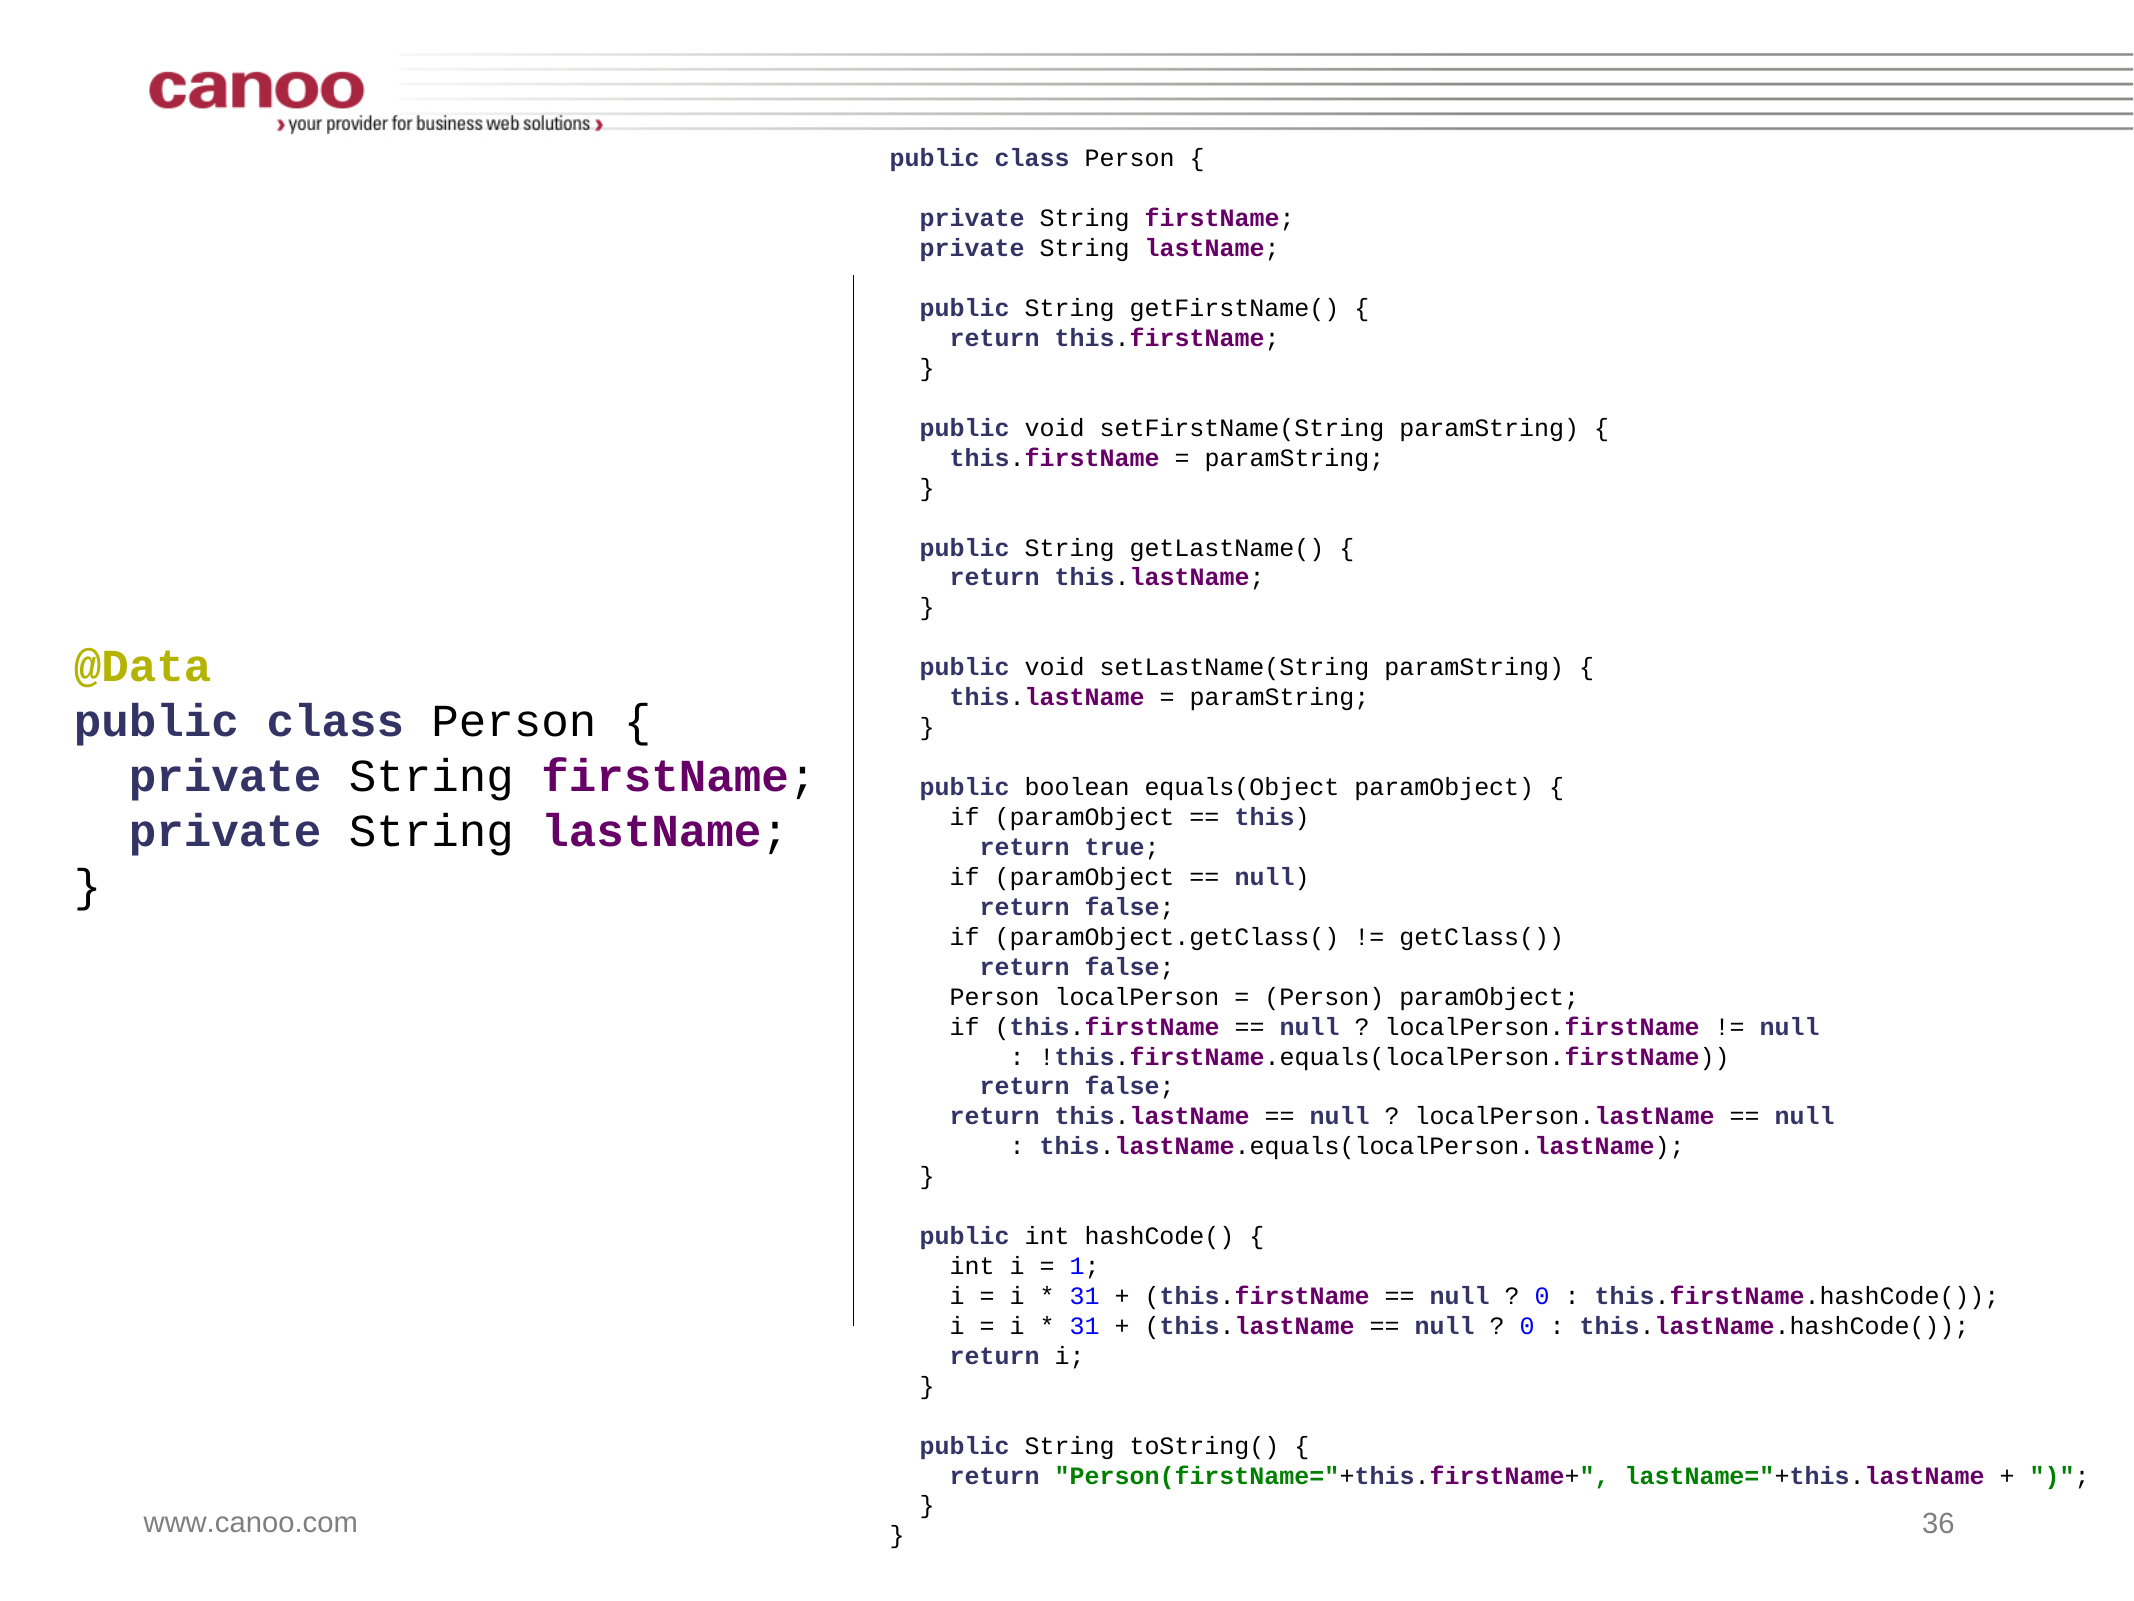

public class Person {
 private String firstName;
 private String lastName;
 public String getFirstName() {
 return this.firstName;
 }
 public void setFirstName(String paramString) {
 this.firstName = paramString;
 }
 public String getLastName() {
 return this.lastName;
 }
 public void setLastName(String paramString) {
 this.lastName = paramString;
 }
 public boolean equals(Object paramObject) {
 if (paramObject == this)
 return true;
 if (paramObject == null)
 return false;
 if (paramObject.getClass() != getClass())
 return false;
 Person localPerson = (Person) paramObject;
 if (this.firstName == null ? localPerson.firstName != null
 : !this.firstName.equals(localPerson.firstName))
 return false;
 return this.lastName == null ? localPerson.lastName == null
 : this.lastName.equals(localPerson.lastName);
 }
 public int hashCode() {
 int i = 1;
 i = i * 31 + (this.firstName == null ? 0 : this.firstName.hashCode());
 i = i * 31 + (this.lastName == null ? 0 : this.lastName.hashCode());
 return i;
 }
 public String toString() {
 return "Person(firstName="+this.firstName+", lastName="+this.lastName + ")";
 }
}
@Data
public class Person {
 private String firstName;
 private String lastName;
}